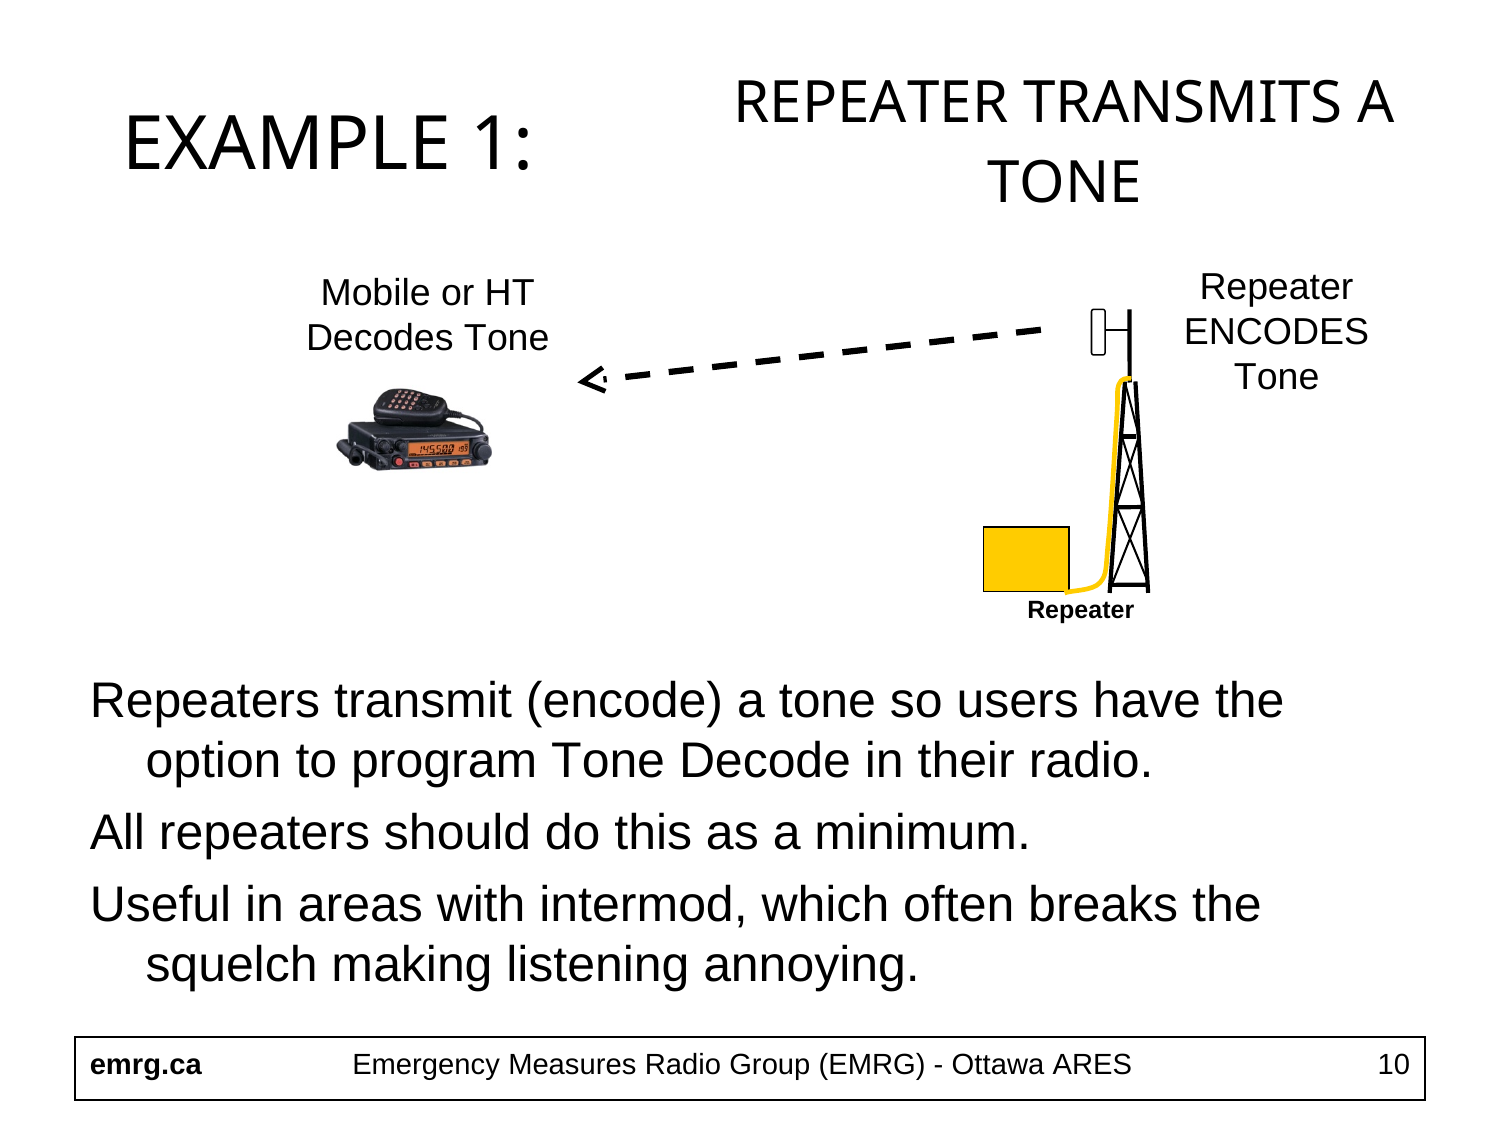

# REPEATER TRANSMITS A TONE
EXAMPLE 1:
Repeater ENCODES Tone
Mobile or HT
Decodes Tone
Repeater
Repeaters transmit (encode) a tone so users have the option to program Tone Decode in their radio.
All repeaters should do this as a minimum.
Useful in areas with intermod, which often breaks the squelch making listening annoying.
Emergency Measures Radio Group (EMRG) - Ottawa ARES